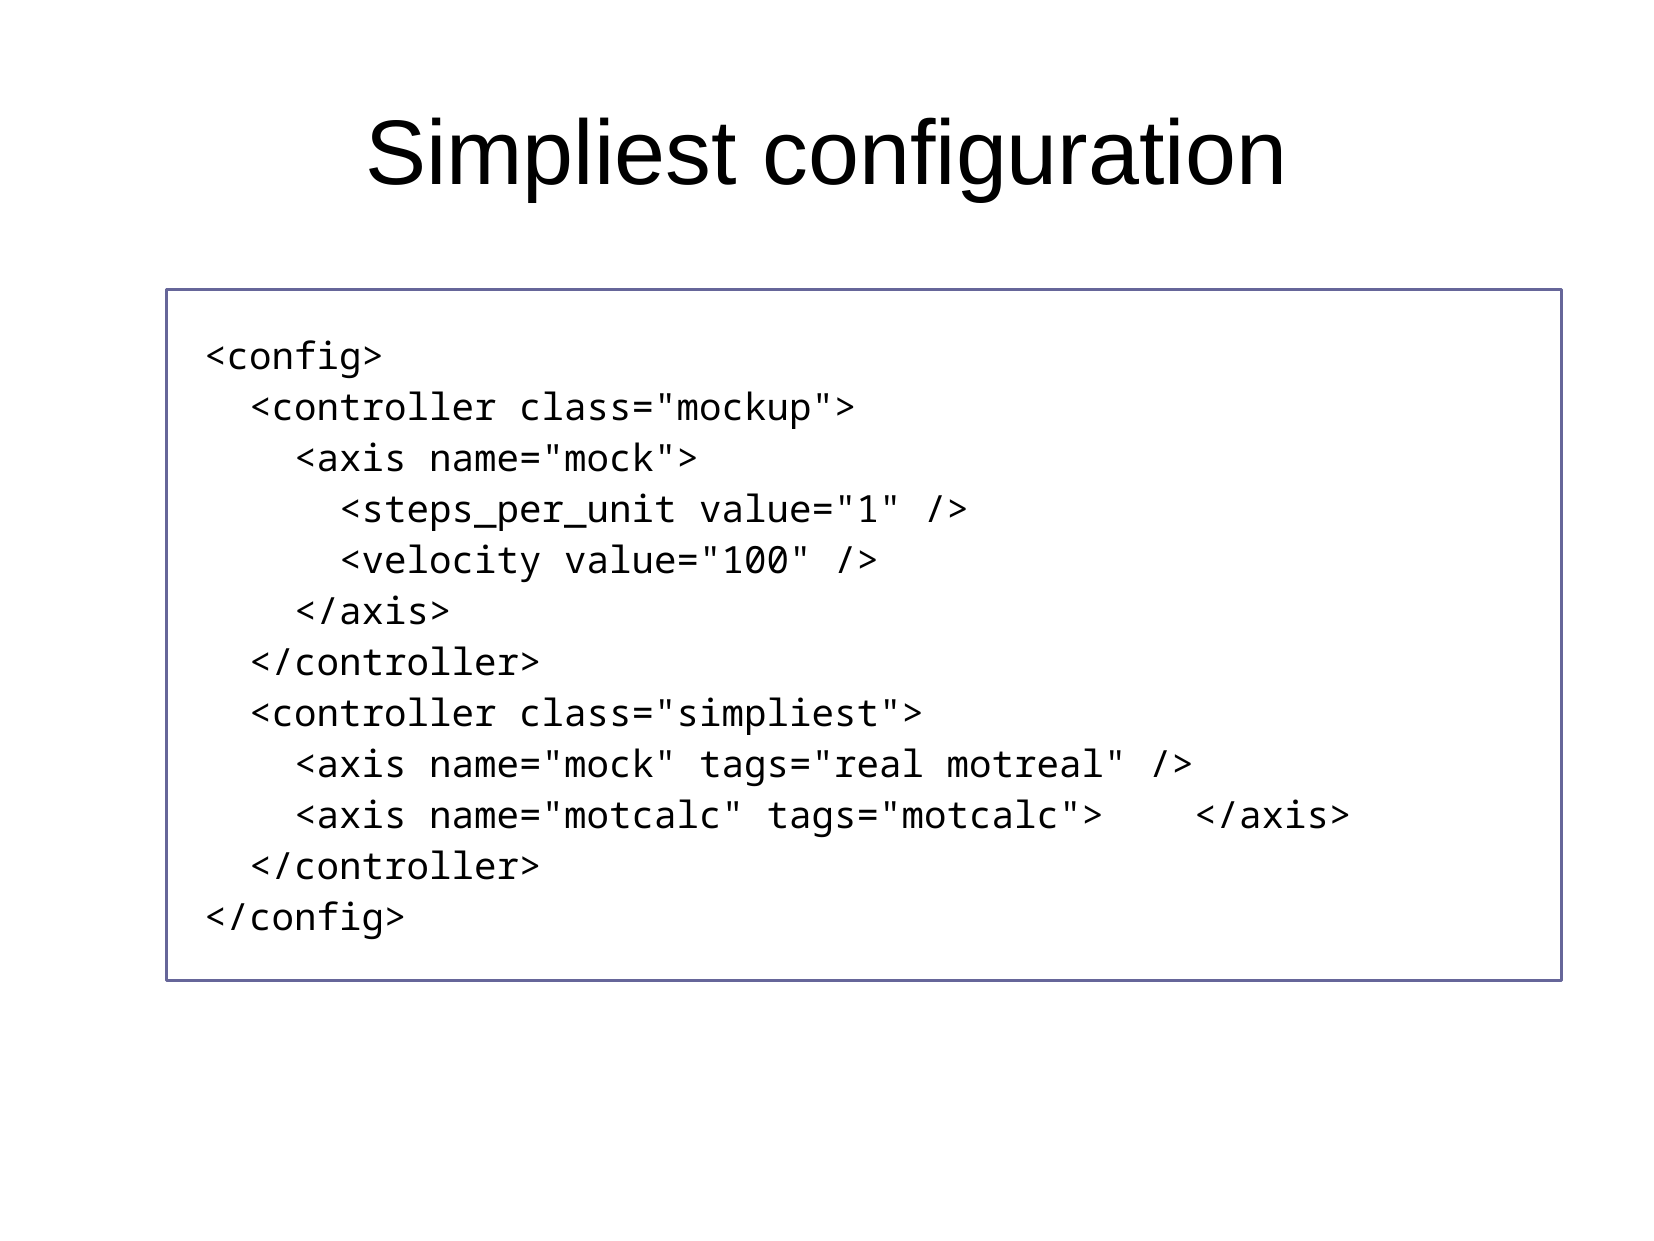

# Simpliest configuration
<config>
 <controller class="mockup">
 <axis name="mock">
 <steps_per_unit value="1" />
 <velocity value="100" />
 </axis>
 </controller>
 <controller class="simpliest">
 <axis name="mock" tags="real motreal" />
 <axis name="motcalc" tags="motcalc"> </axis>
 </controller>
</config>